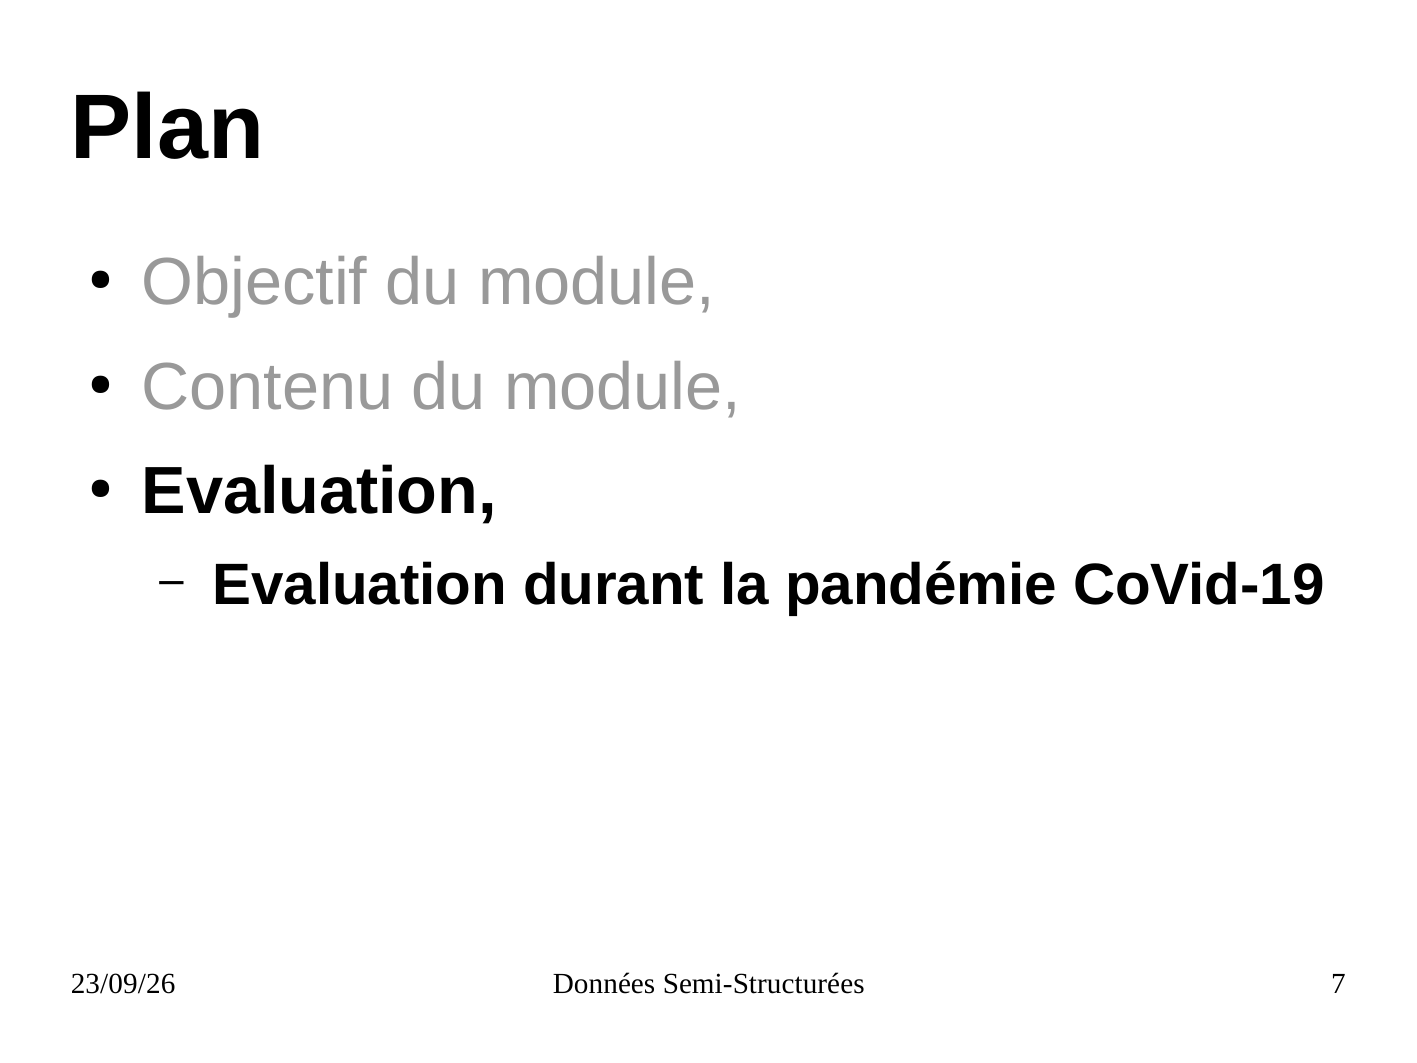

# Plan
Objectif du module,
Contenu du module,
Evaluation,
Evaluation durant la pandémie CoVid-19
Données Semi-Structurées
7